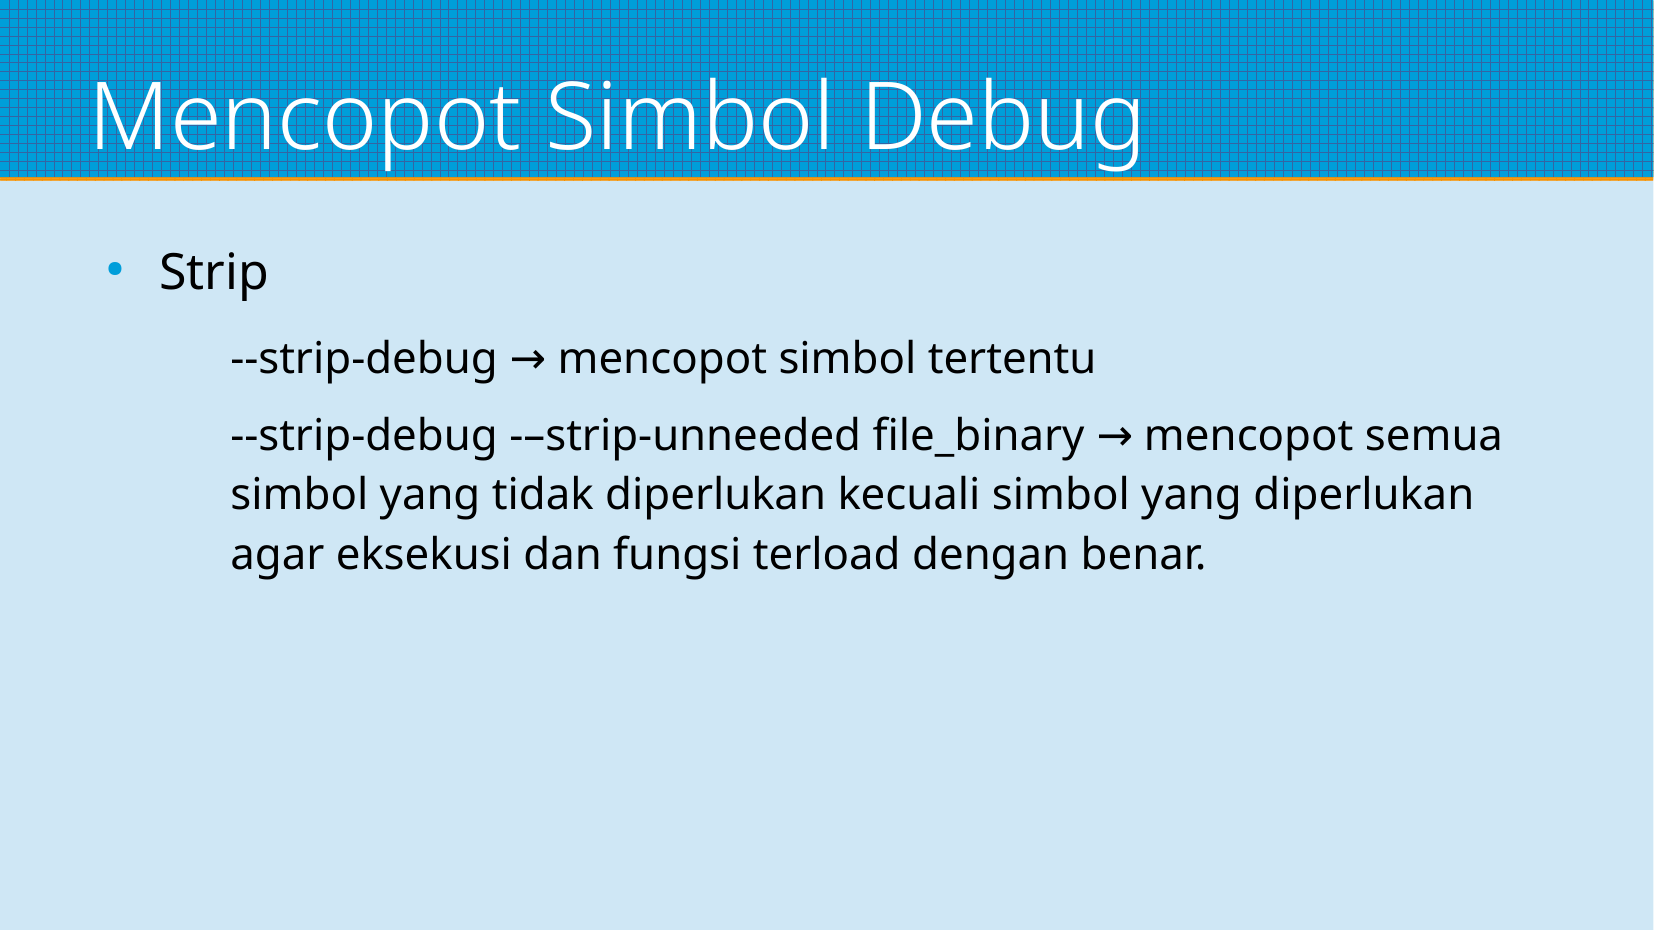

# Mencopot Simbol Debug
Strip
--strip-debug → mencopot simbol tertentu
--strip-debug -–strip-unneeded file_binary → mencopot semua simbol yang tidak diperlukan kecuali simbol yang diperlukan agar eksekusi dan fungsi terload dengan benar.